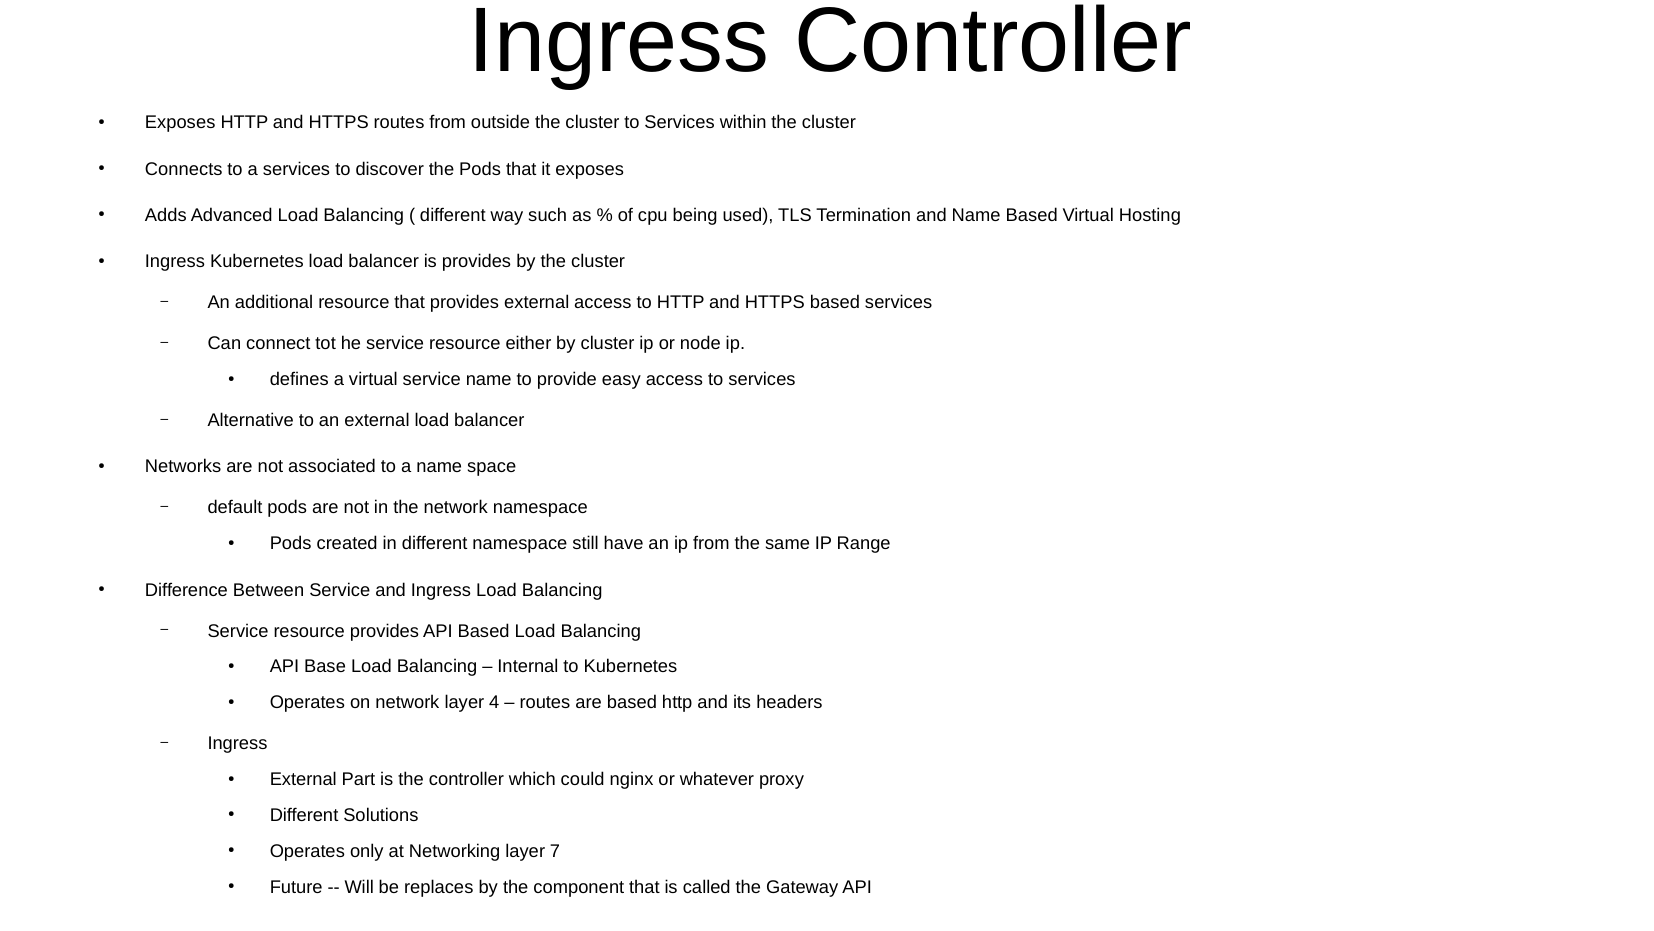

# Ingress Controller
Exposes HTTP and HTTPS routes from outside the cluster to Services within the cluster
Connects to a services to discover the Pods that it exposes
Adds Advanced Load Balancing ( different way such as % of cpu being used), TLS Termination and Name Based Virtual Hosting
Ingress Kubernetes load balancer is provides by the cluster
An additional resource that provides external access to HTTP and HTTPS based services
Can connect tot he service resource either by cluster ip or node ip.
defines a virtual service name to provide easy access to services
Alternative to an external load balancer
Networks are not associated to a name space
default pods are not in the network namespace
Pods created in different namespace still have an ip from the same IP Range
Difference Between Service and Ingress Load Balancing
Service resource provides API Based Load Balancing
API Base Load Balancing – Internal to Kubernetes
Operates on network layer 4 – routes are based http and its headers
Ingress
External Part is the controller which could nginx or whatever proxy
Different Solutions
Operates only at Networking layer 7
Future -- Will be replaces by the component that is called the Gateway API